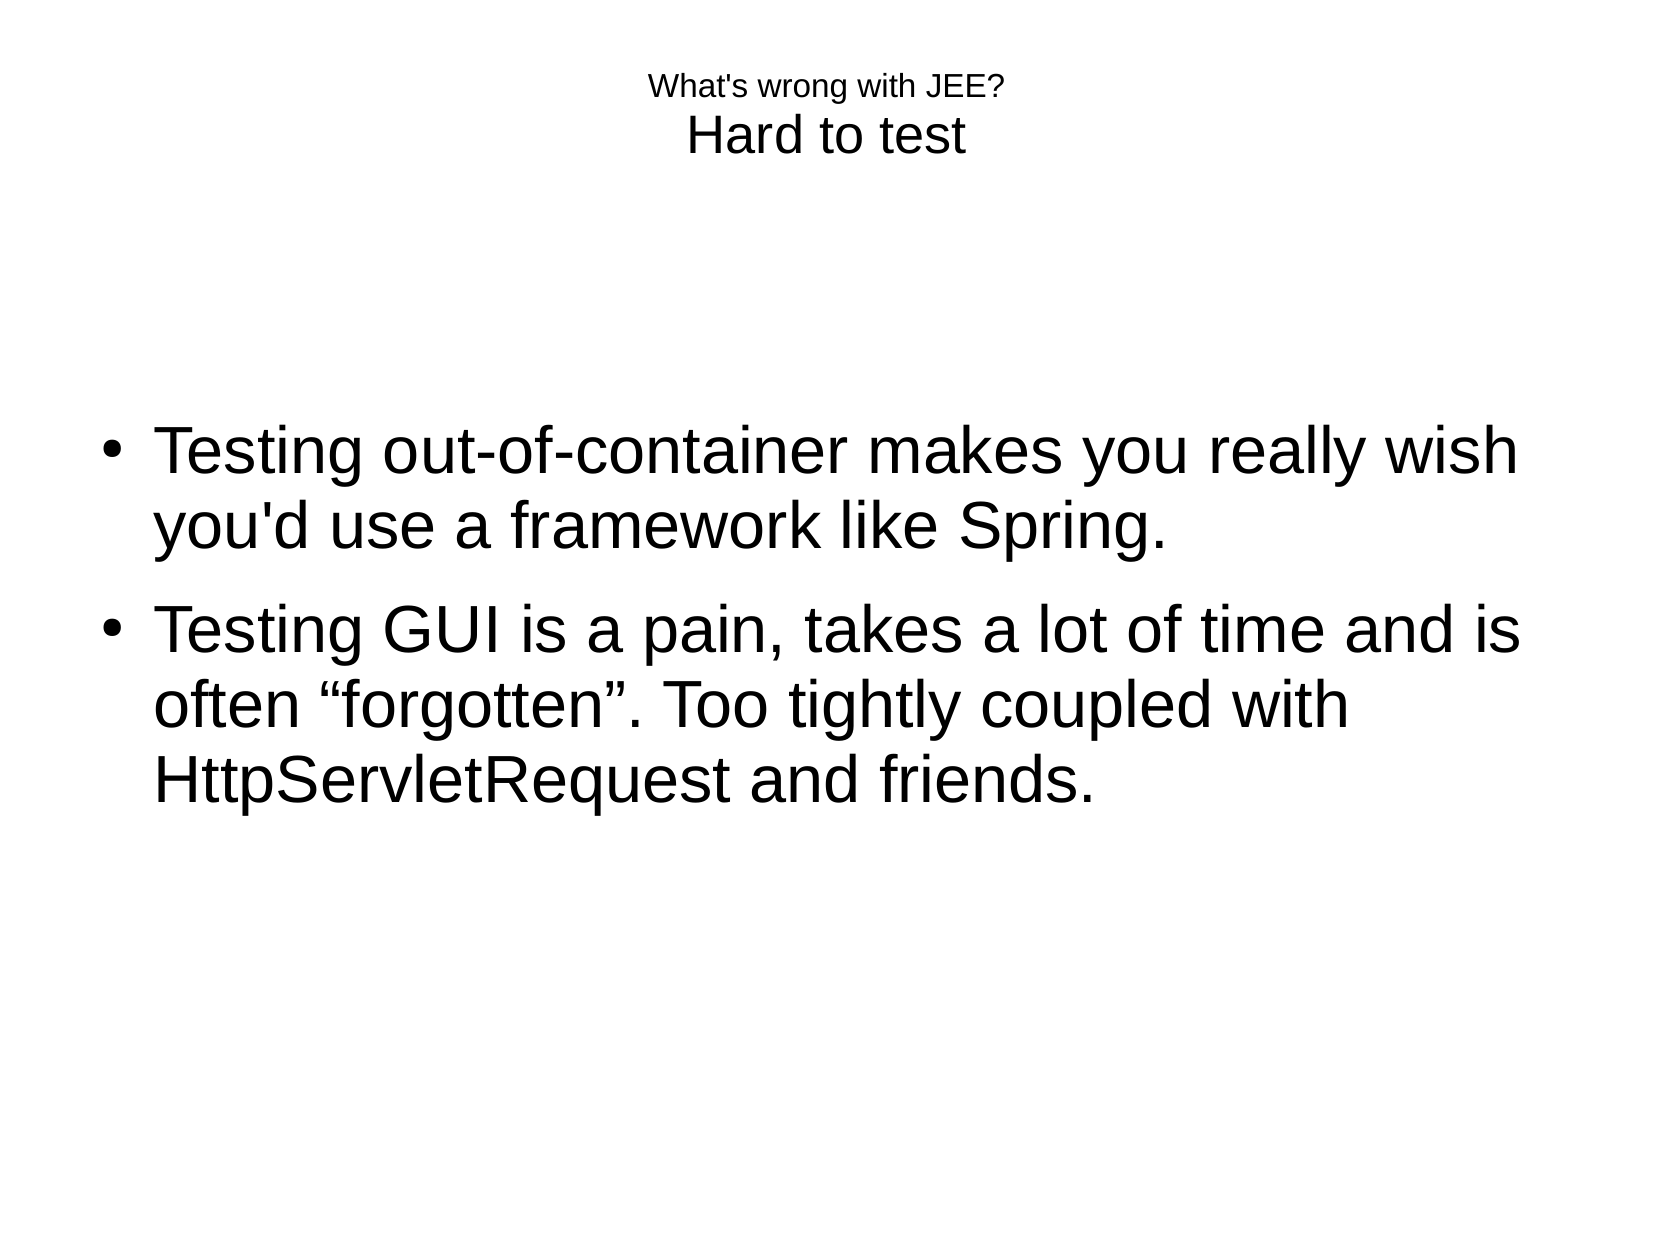

What's wrong with JEE?
Hard to test
# Testing out-of-container makes you really wish you'd use a framework like Spring.
Testing GUI is a pain, takes a lot of time and is often “forgotten”. Too tightly coupled with HttpServletRequest and friends.